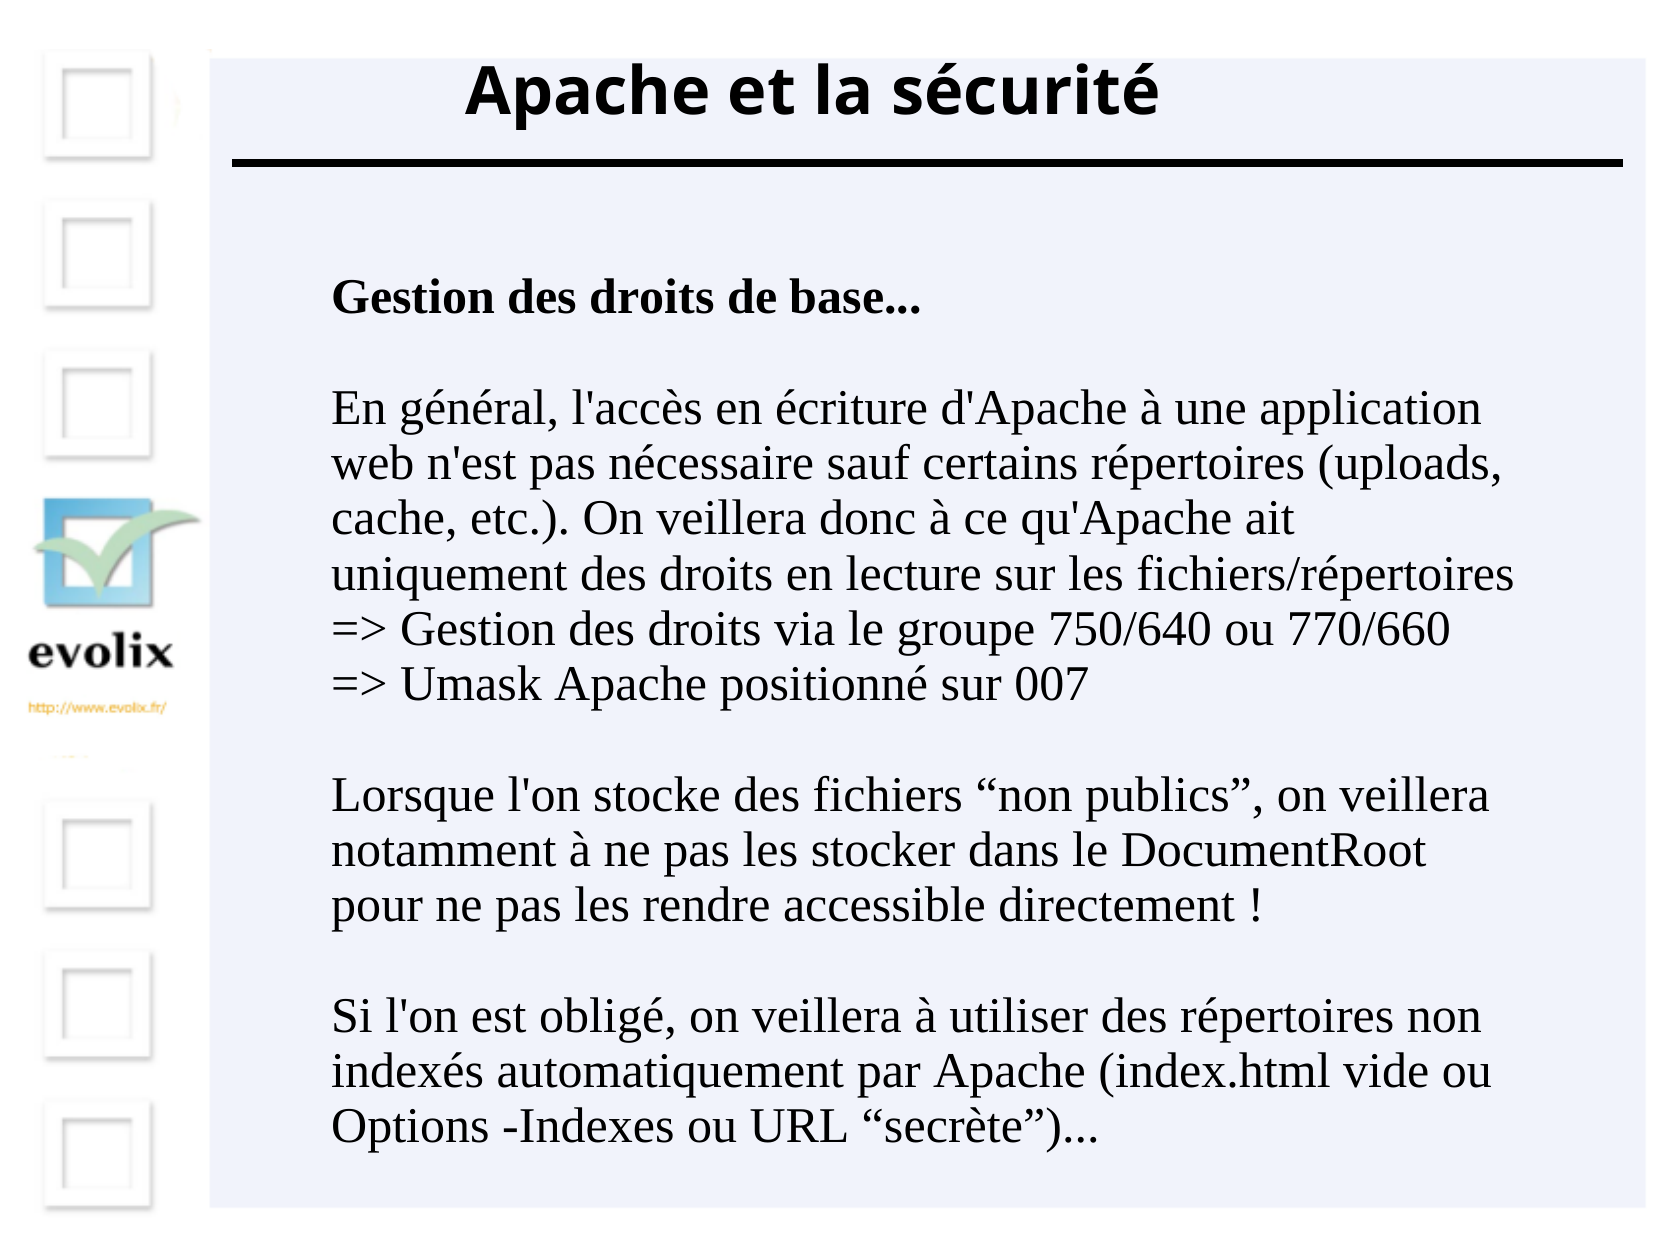

# Apache et la sécurité
Gestion des droits de base...
En général, l'accès en écriture d'Apache à une application web n'est pas nécessaire sauf certains répertoires (uploads, cache, etc.). On veillera donc à ce qu'Apache ait uniquement des droits en lecture sur les fichiers/répertoires => Gestion des droits via le groupe 750/640 ou 770/660
=> Umask Apache positionné sur 007
Lorsque l'on stocke des fichiers “non publics”, on veillera notamment à ne pas les stocker dans le DocumentRoot pour ne pas les rendre accessible directement !
Si l'on est obligé, on veillera à utiliser des répertoires non indexés automatiquement par Apache (index.html vide ou Options -Indexes ou URL “secrète”)...